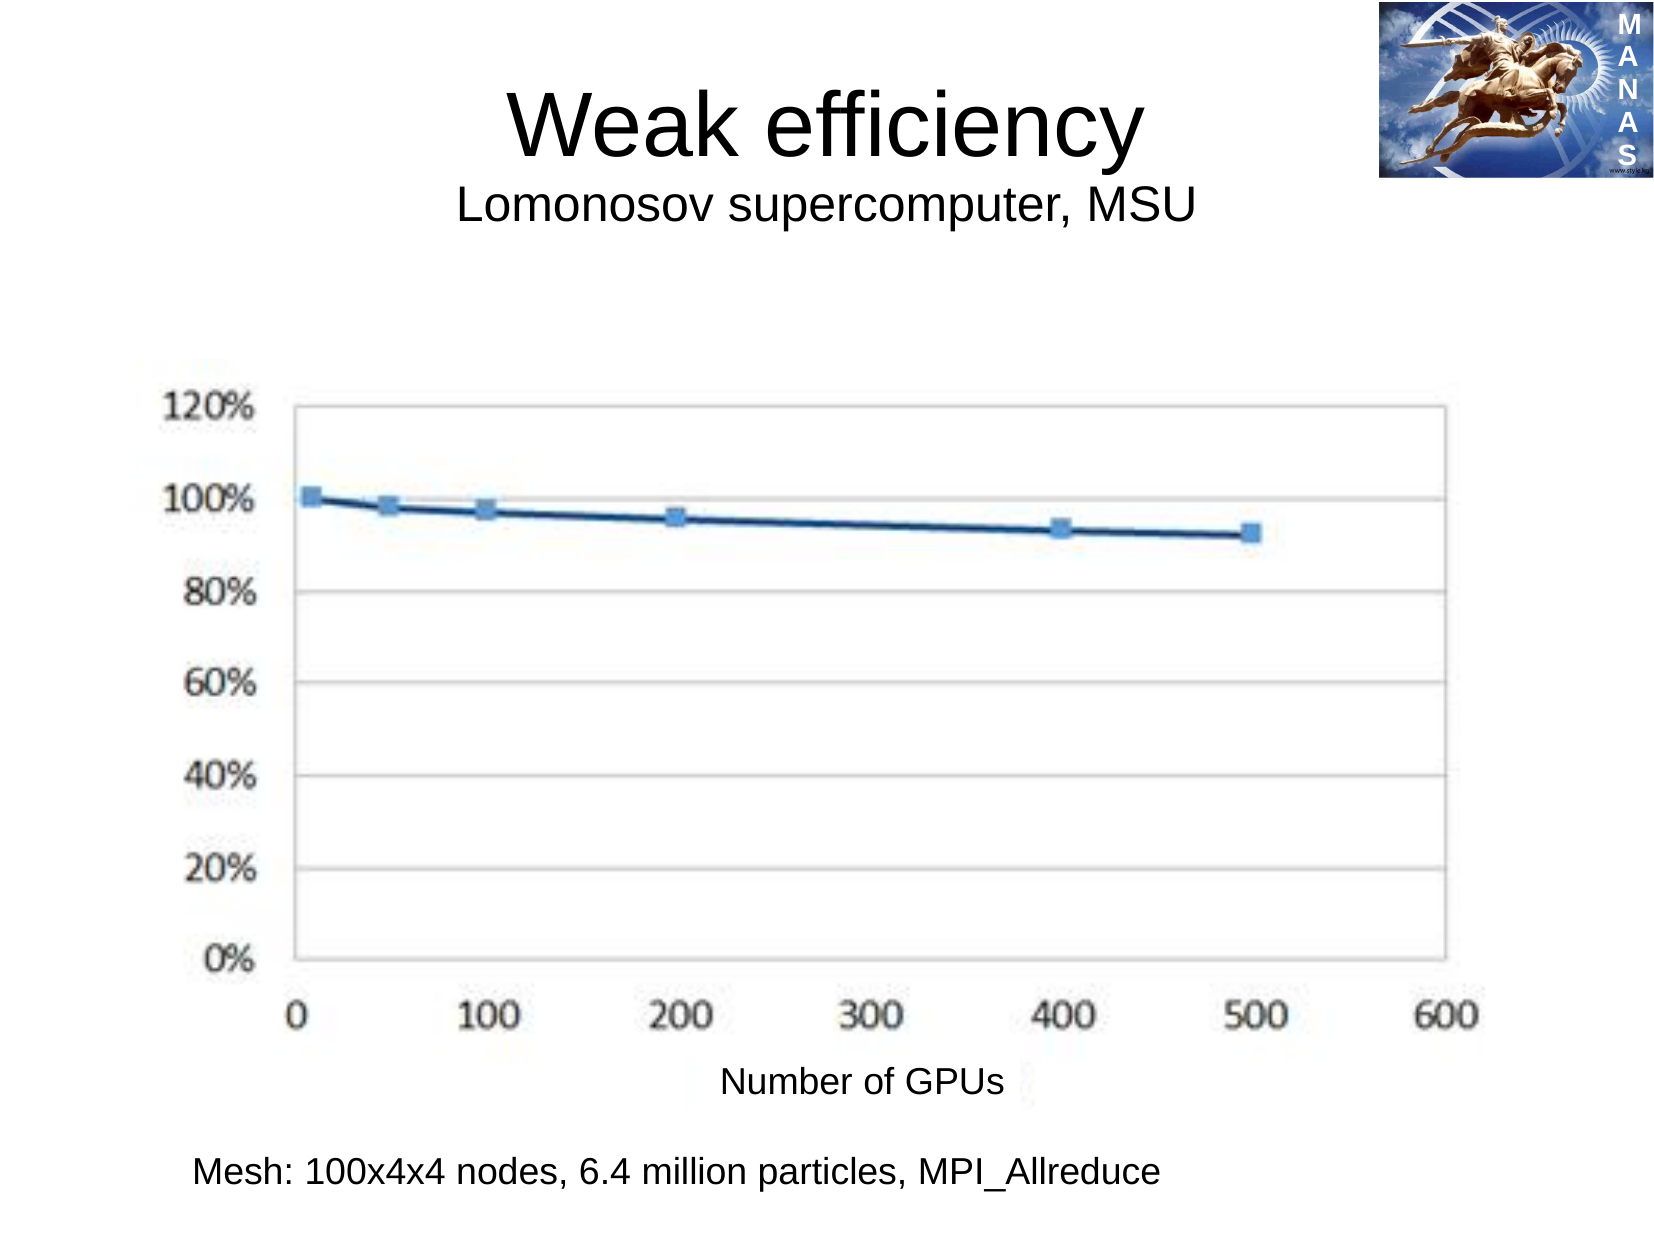

М
A
N
A
S
# Weak efficiency Lomonosov supercomputer, MSU
Number of GPUs
Mesh: 100х4х4 nodes, 6.4 million particles, MPI_Allreduce